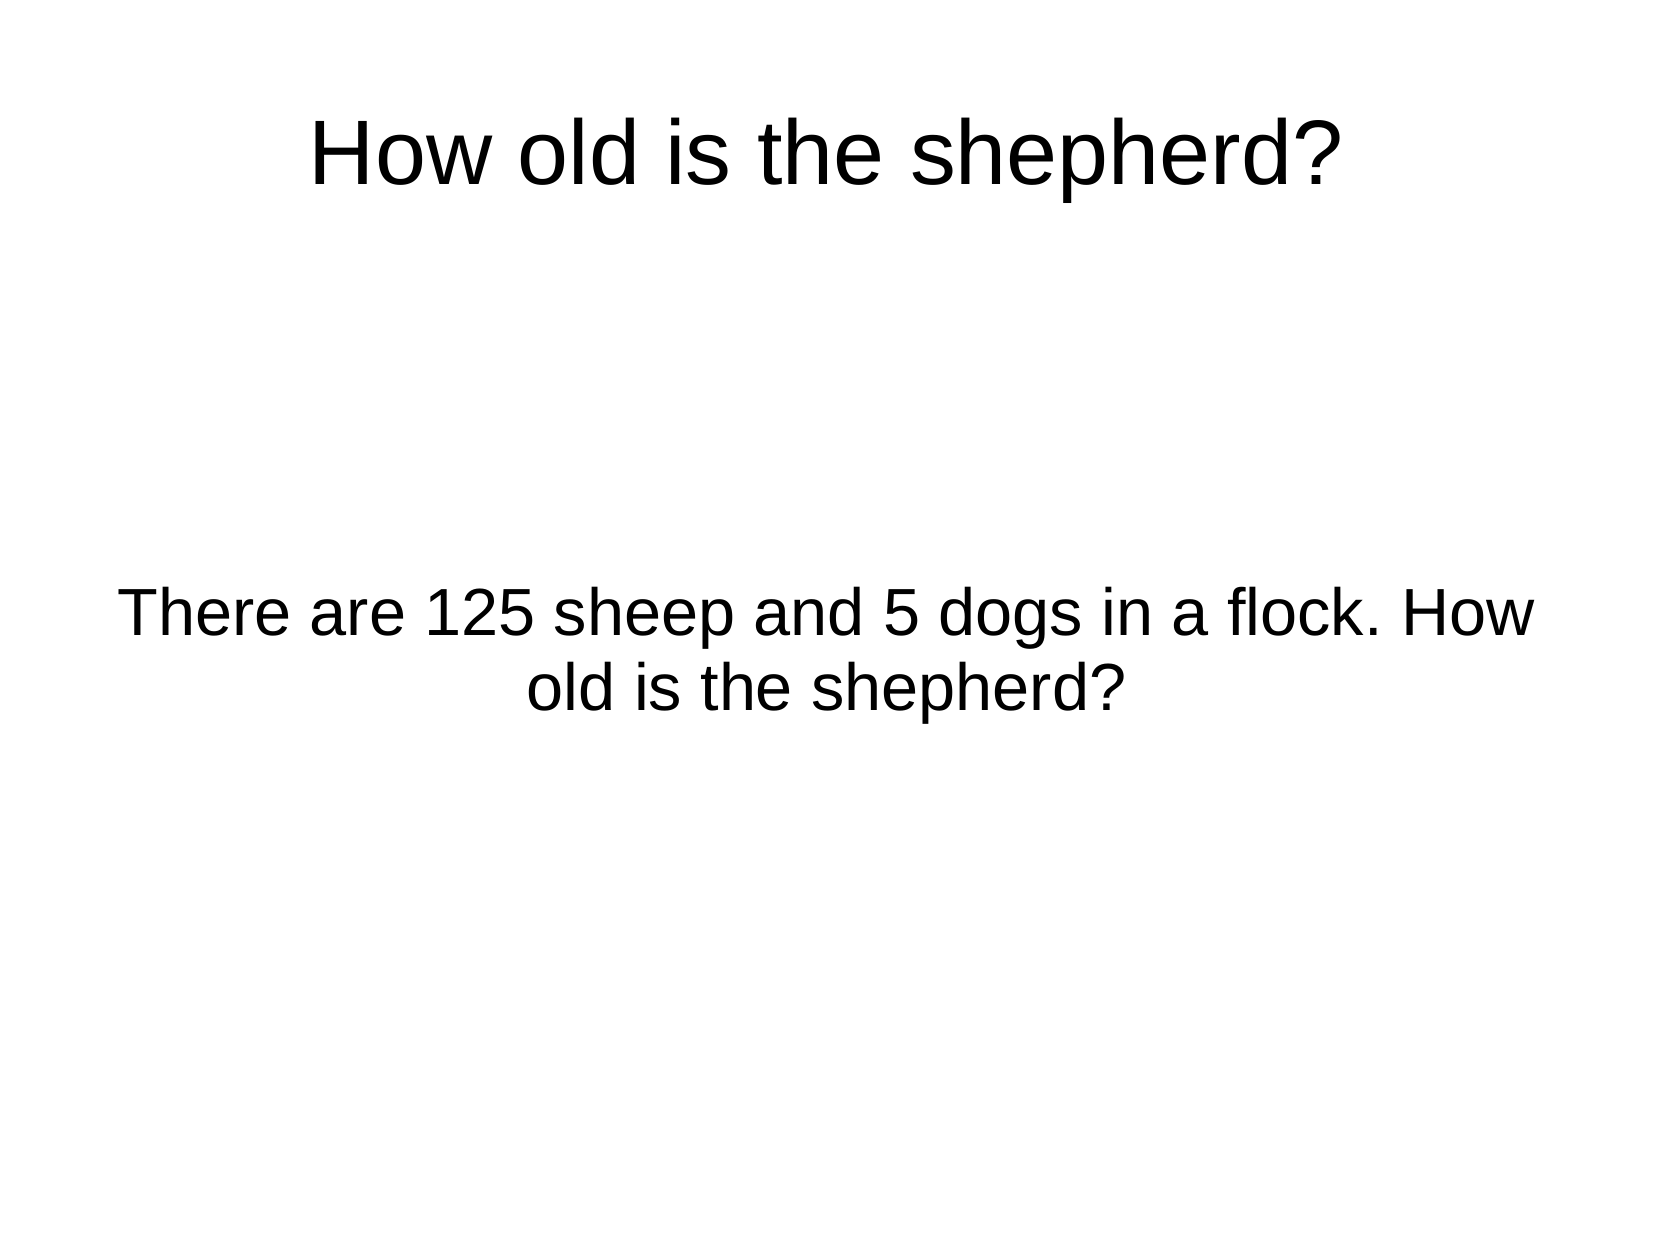

# How old is the shepherd?
There are 125 sheep and 5 dogs in a flock. How old is the shepherd?